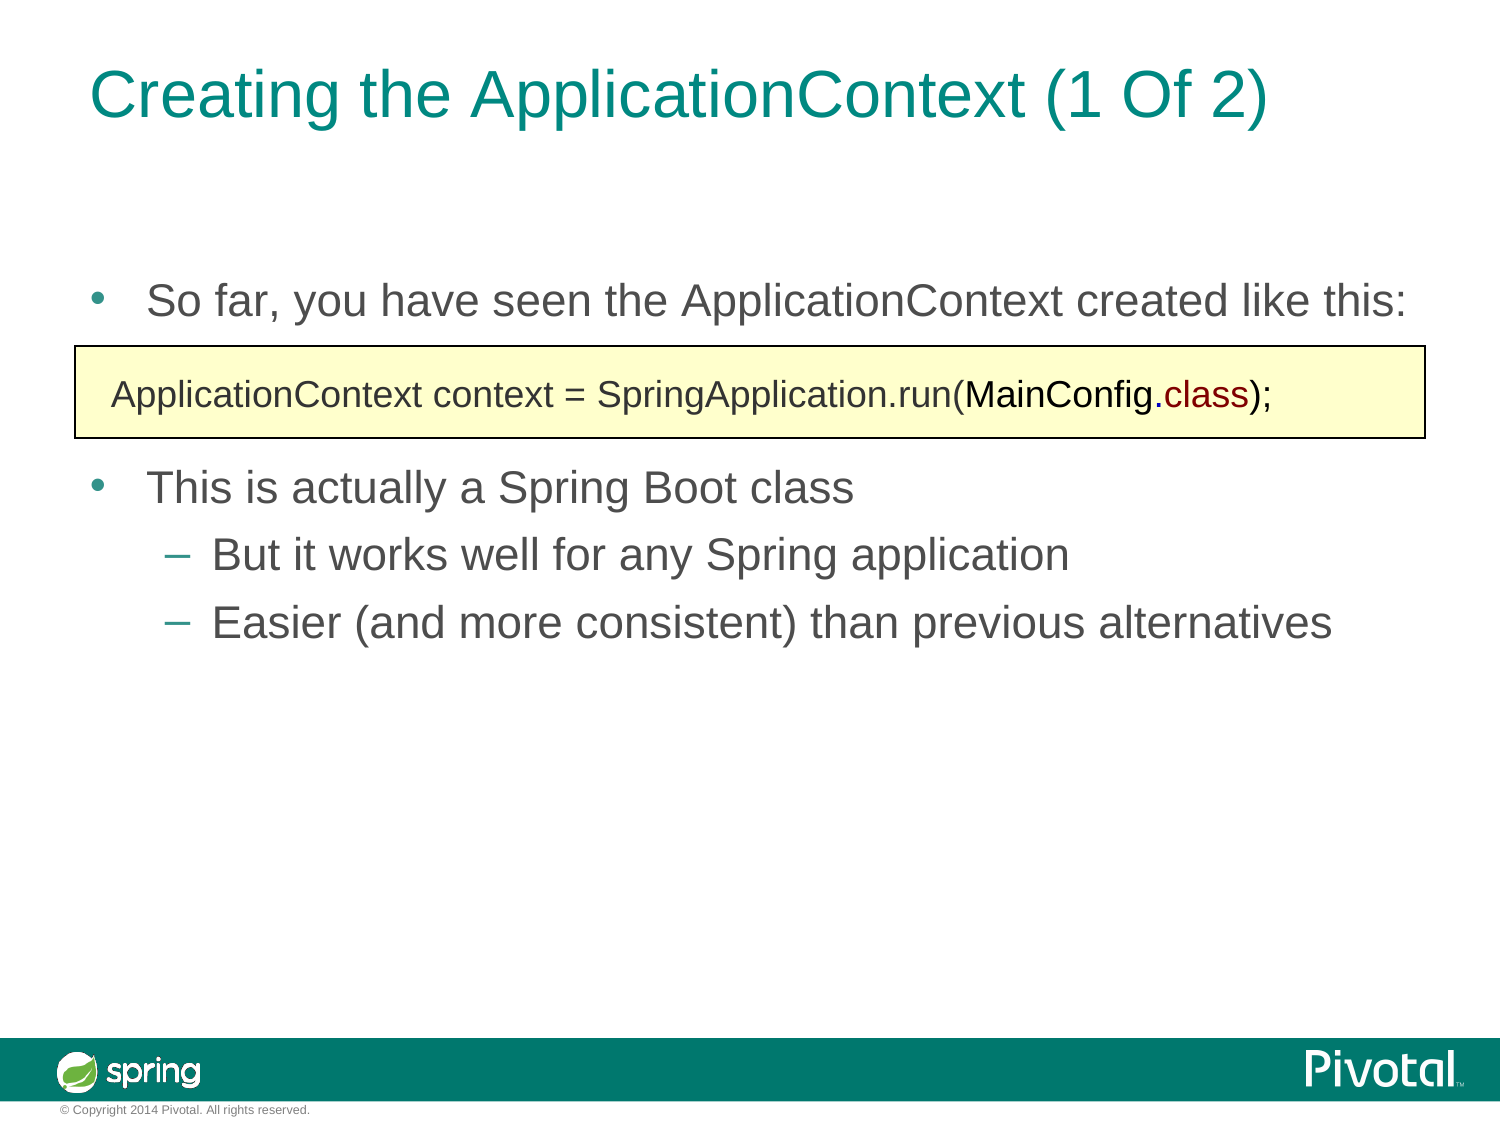

# Creating the ApplicationContext (1 Of 2)
So far, you have seen the ApplicationContext created like this:
This is actually a Spring Boot class
But it works well for any Spring application
Easier (and more consistent) than previous alternatives
 ApplicationContext context = SpringApplication.run(MainConfig.class);